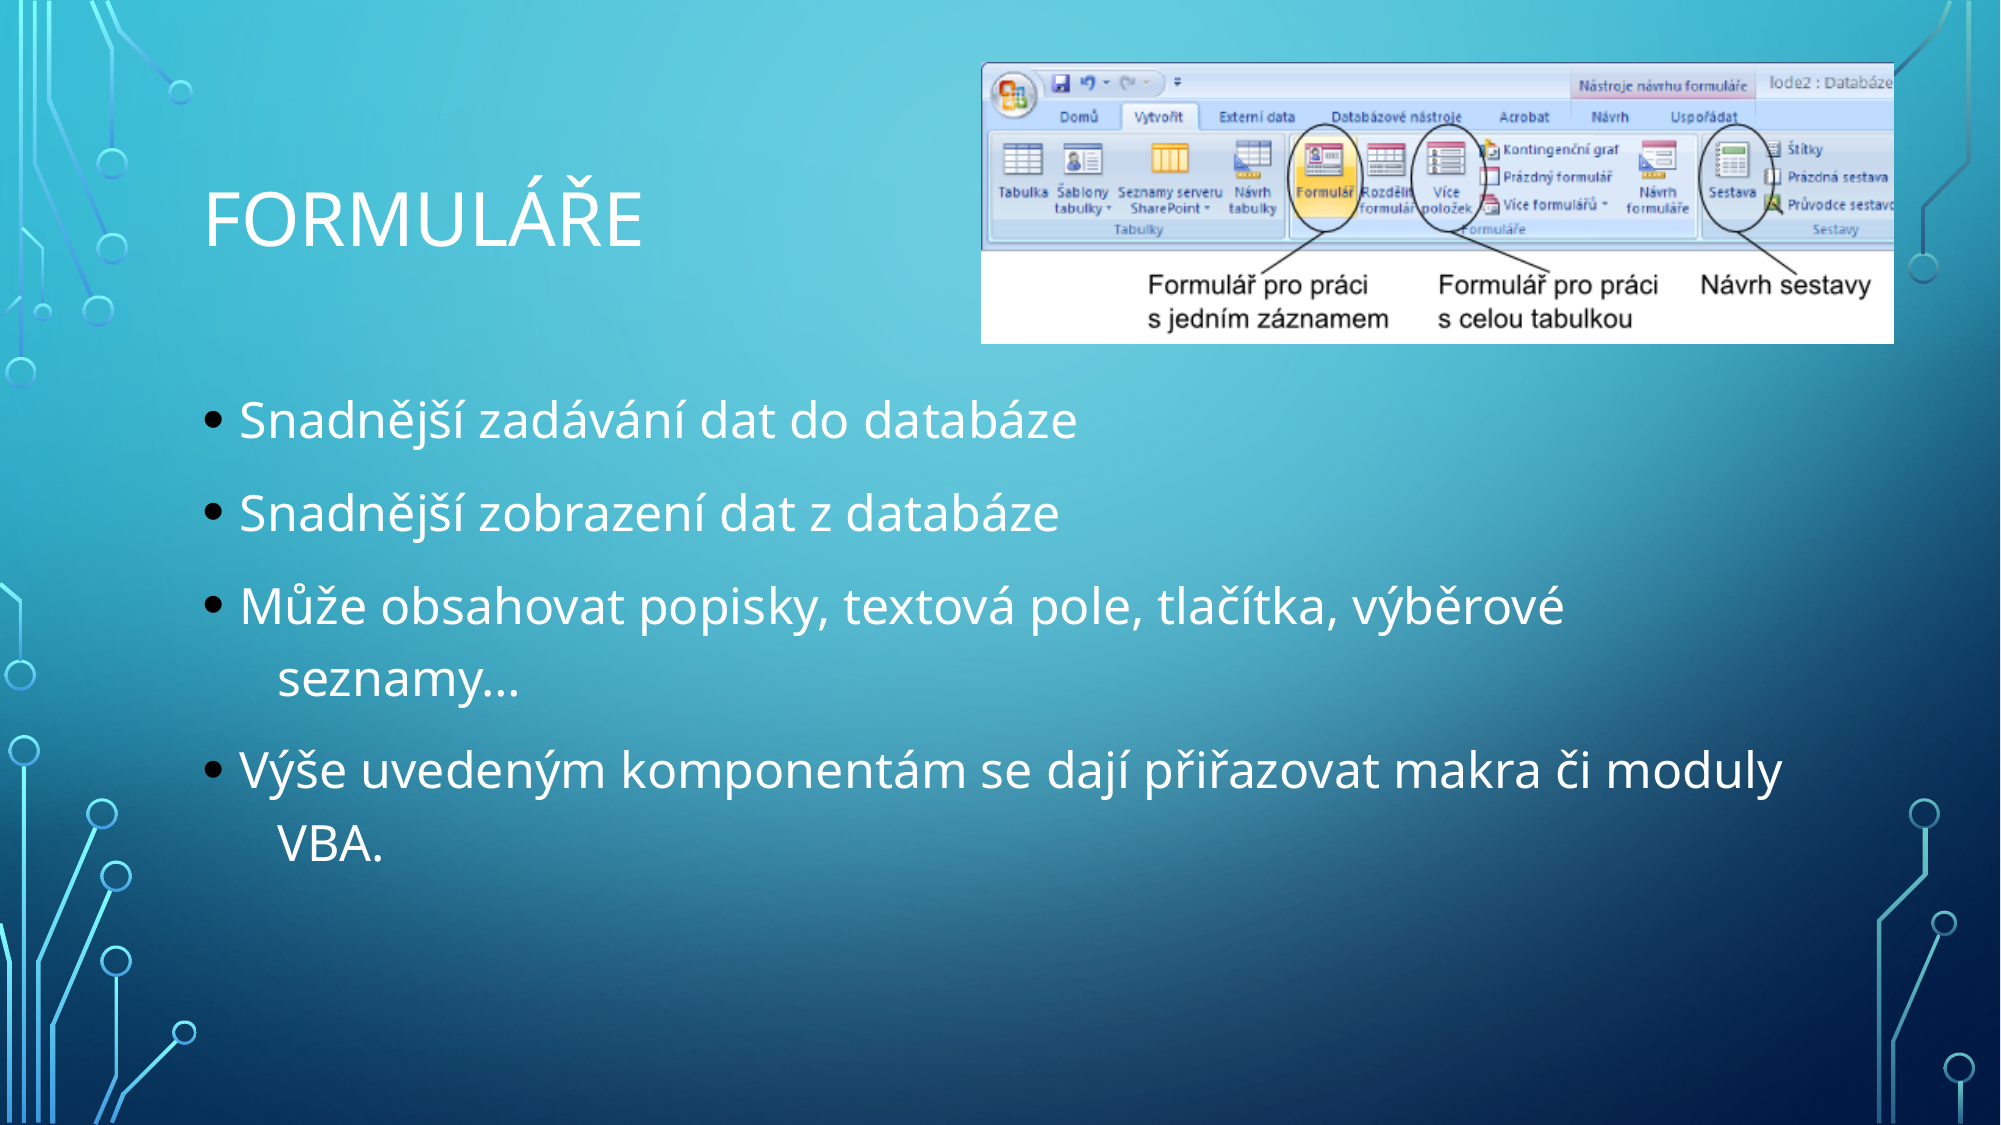

# Formuláře
Snadnější zadávání dat do databáze
Snadnější zobrazení dat z databáze
Může obsahovat popisky, textová pole, tlačítka, výběrové seznamy…
Výše uvedeným komponentám se dají přiřazovat makra či moduly VBA.